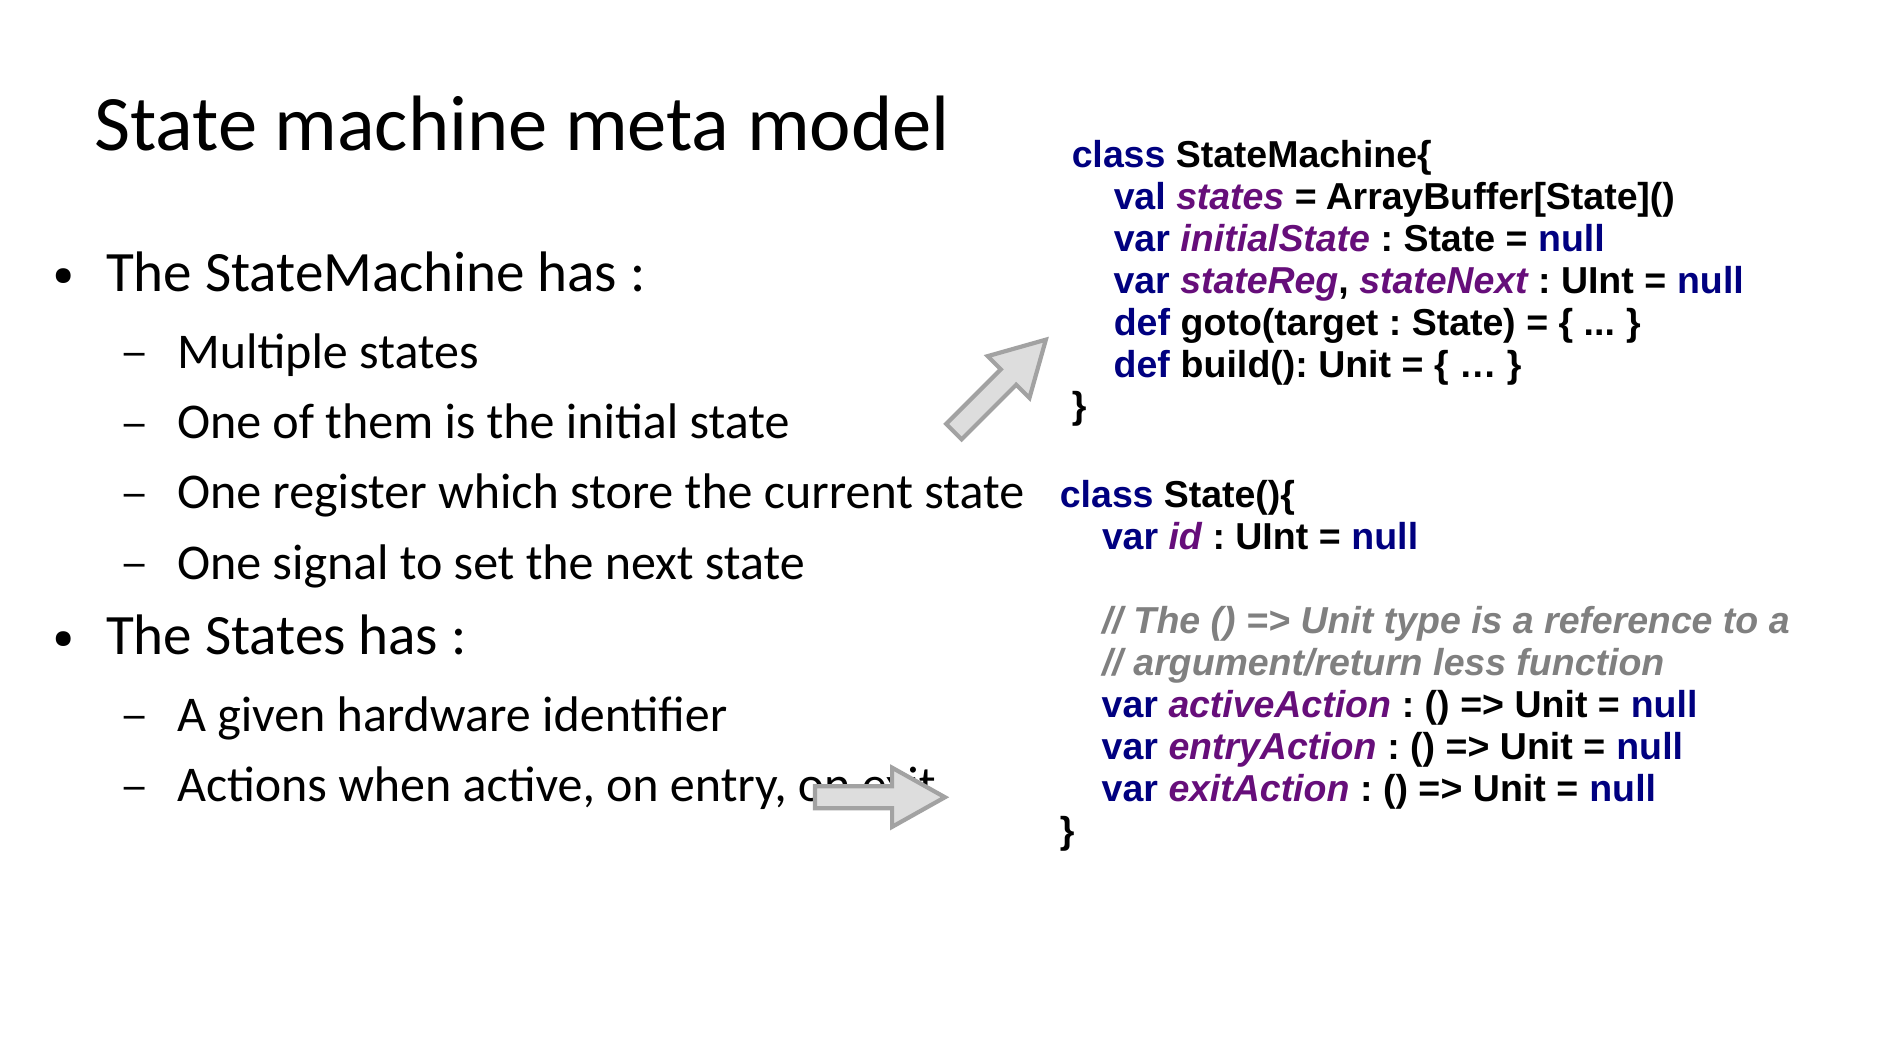

# State machine meta model
class StateMachine{
 val states = ArrayBuffer[State]()
 var initialState : State = null
 var stateReg, stateNext : UInt = null
 def goto(target : State) = { ... }
 def build(): Unit = { … }
}
The StateMachine has :
Multiple states
One of them is the initial state
One register which store the current state
One signal to set the next state
The States has :
A given hardware identifier
Actions when active, on entry, on exit
class State(){
 var id : UInt = null
 // The () => Unit type is a reference to a
 // argument/return less function
 var activeAction : () => Unit = null
 var entryAction : () => Unit = null
 var exitAction : () => Unit = null
}